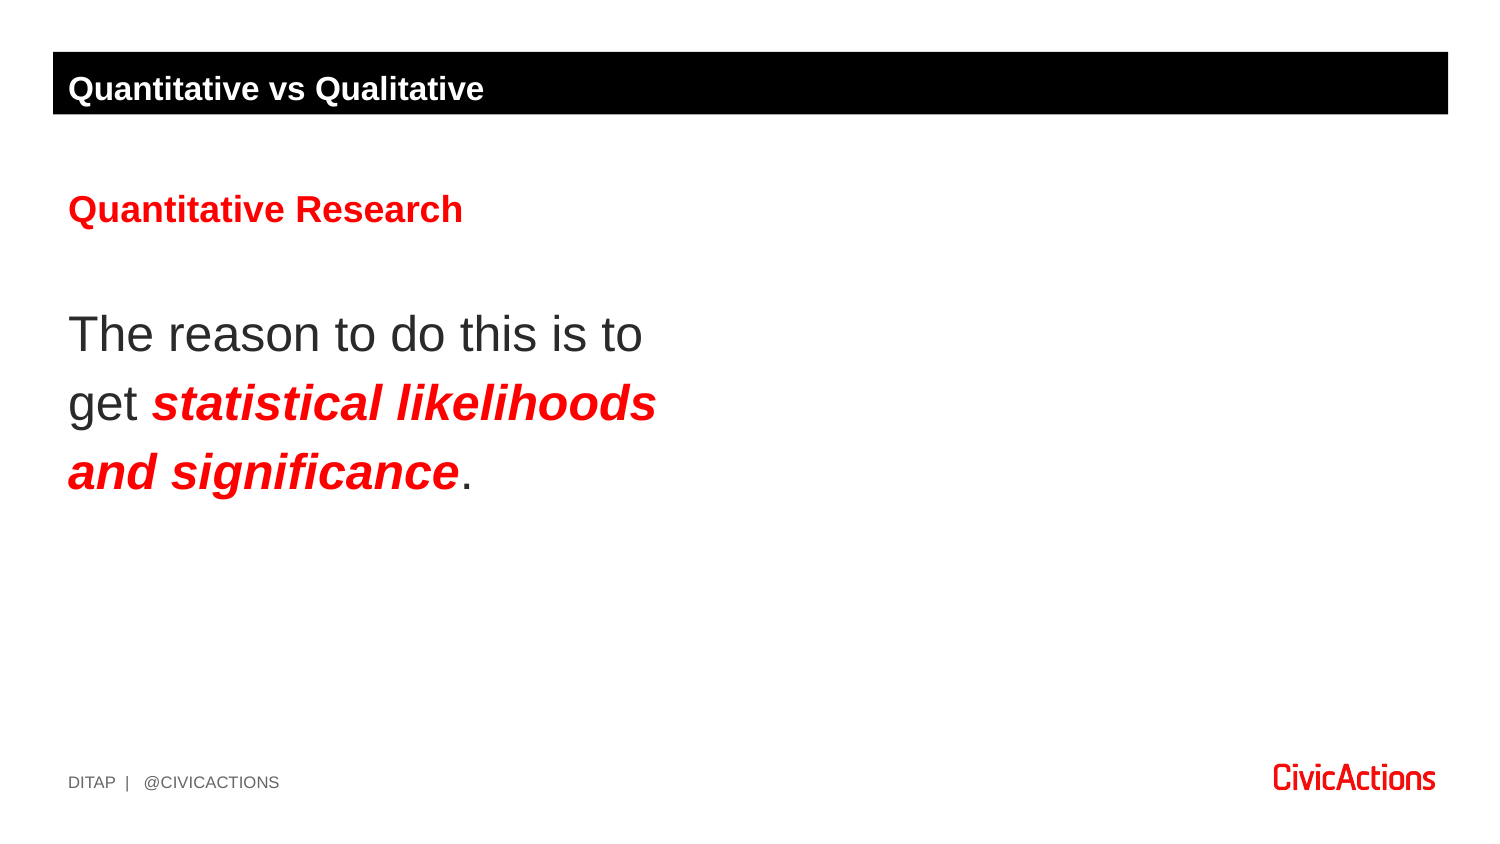

# Quantitative vs Qualitative
Quantitative Research
The reason to do this is to get statistical likelihoods and significance.